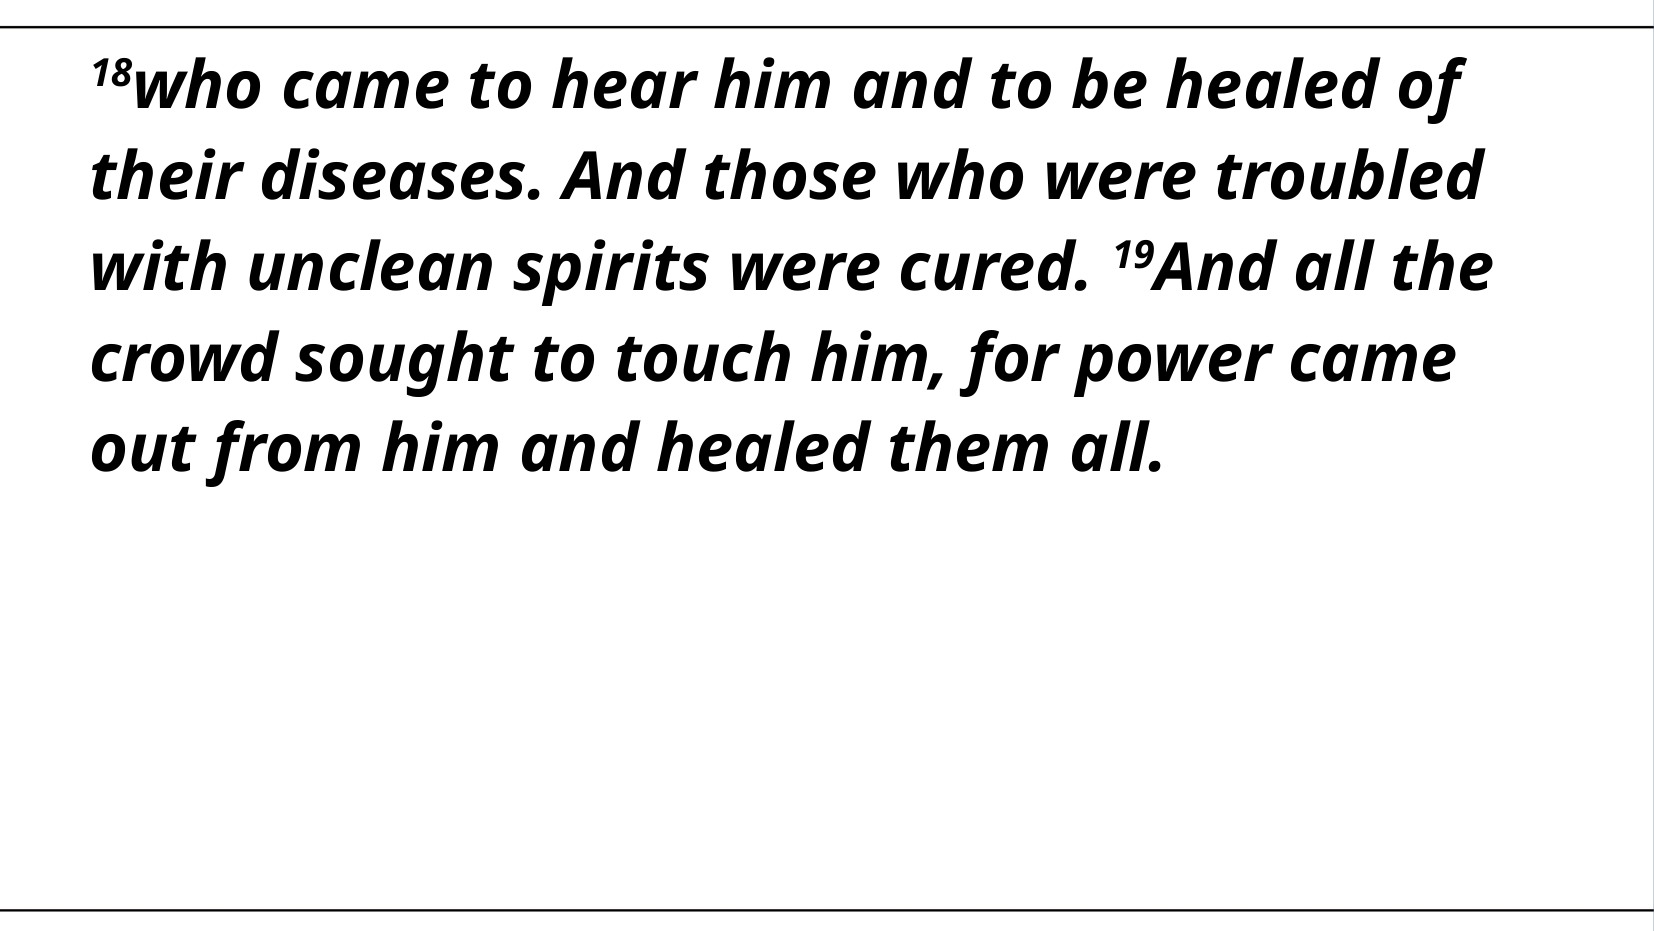

18who came to hear him and to be healed of their diseases. And those who were troubled with unclean spirits were cured. 19And all the crowd sought to touch him, for power came out from him and healed them all.